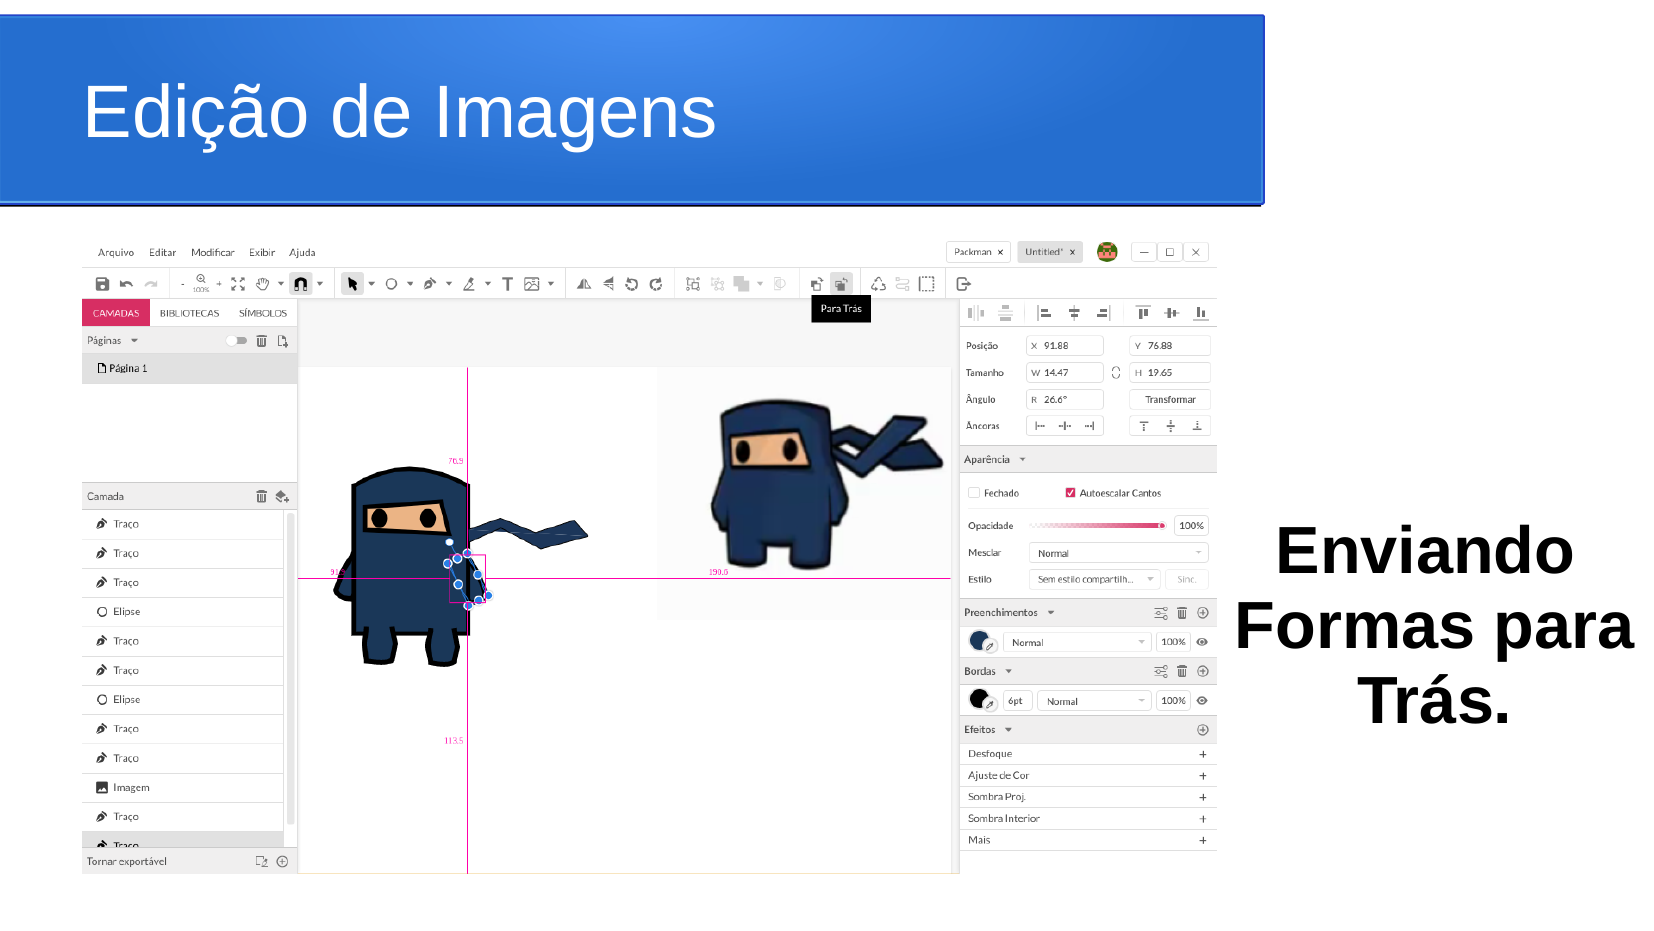

# Edição de Imagens
Enviando Formas para Trás.